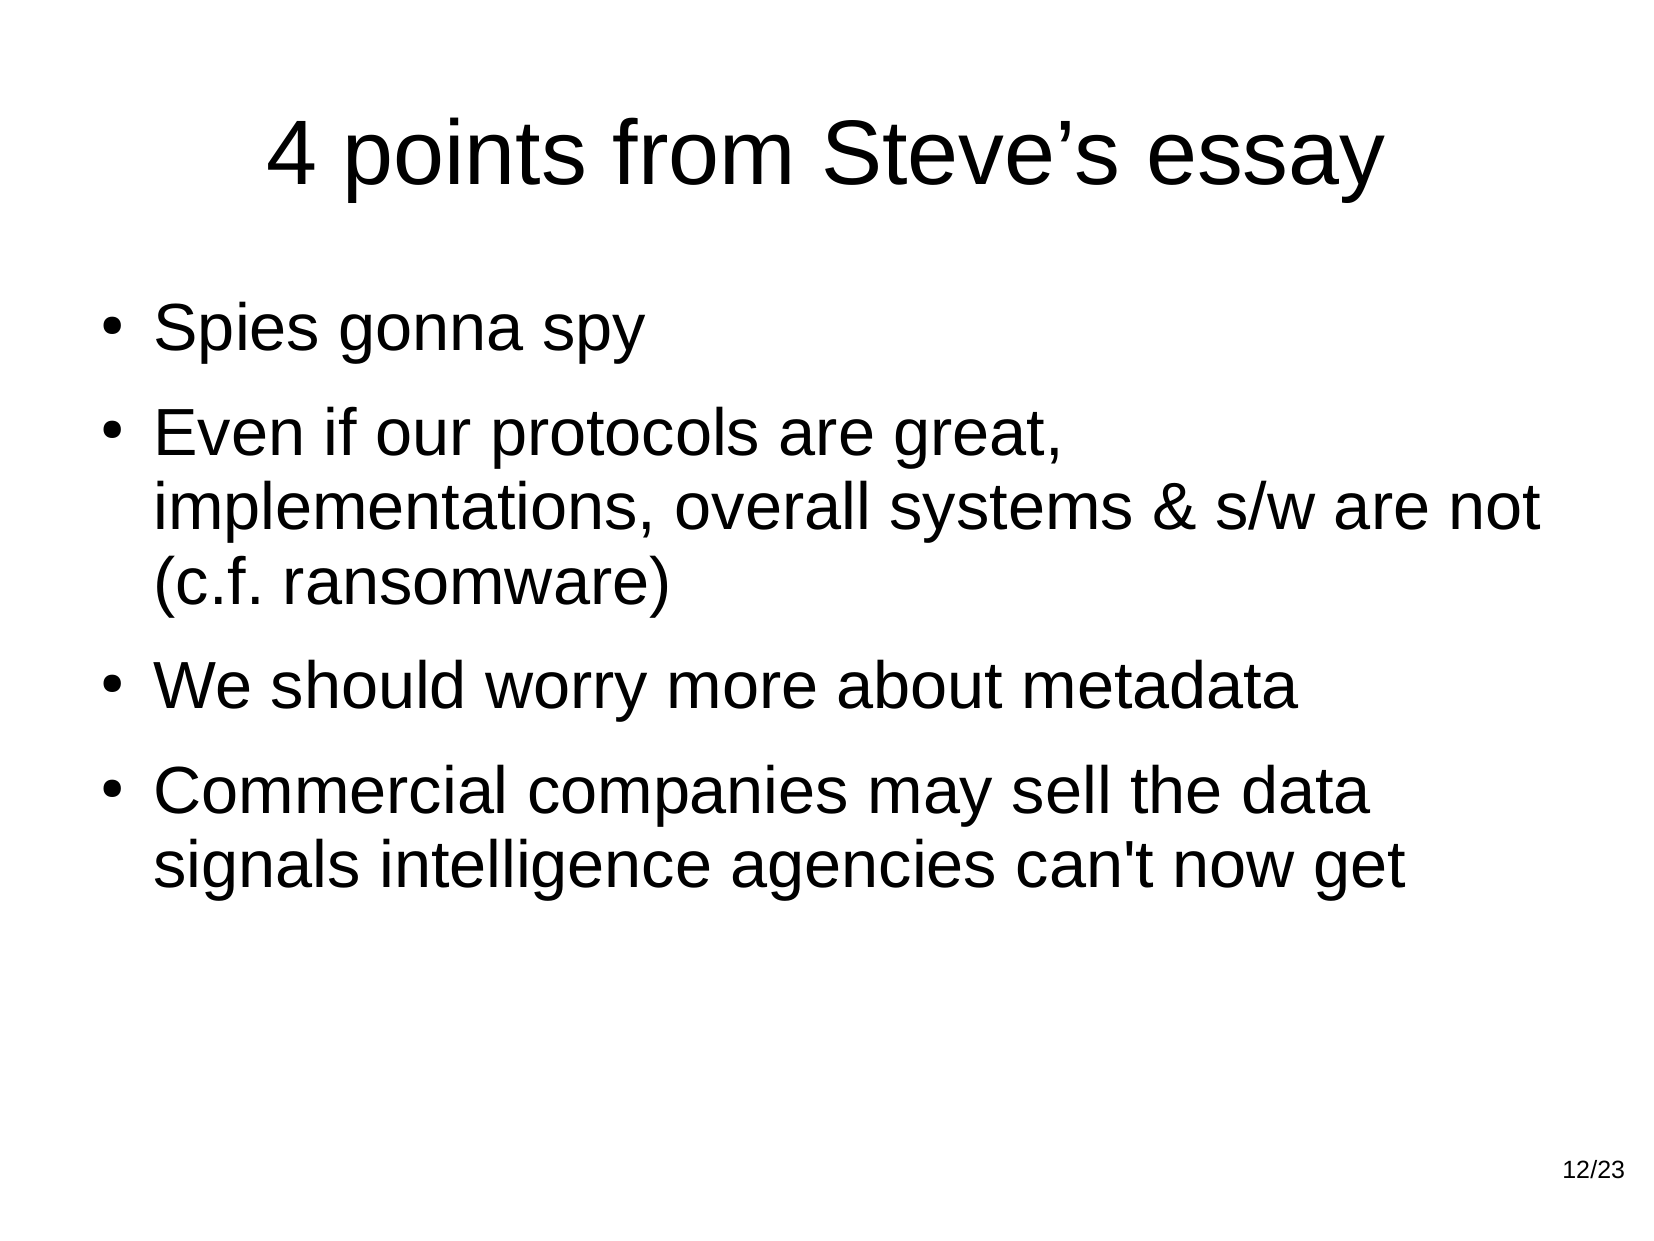

# 4 points from Steve’s essay
Spies gonna spy
Even if our protocols are great, implementations, overall systems & s/w are not (c.f. ransomware)
We should worry more about metadata
Commercial companies may sell the data signals intelligence agencies can't now get